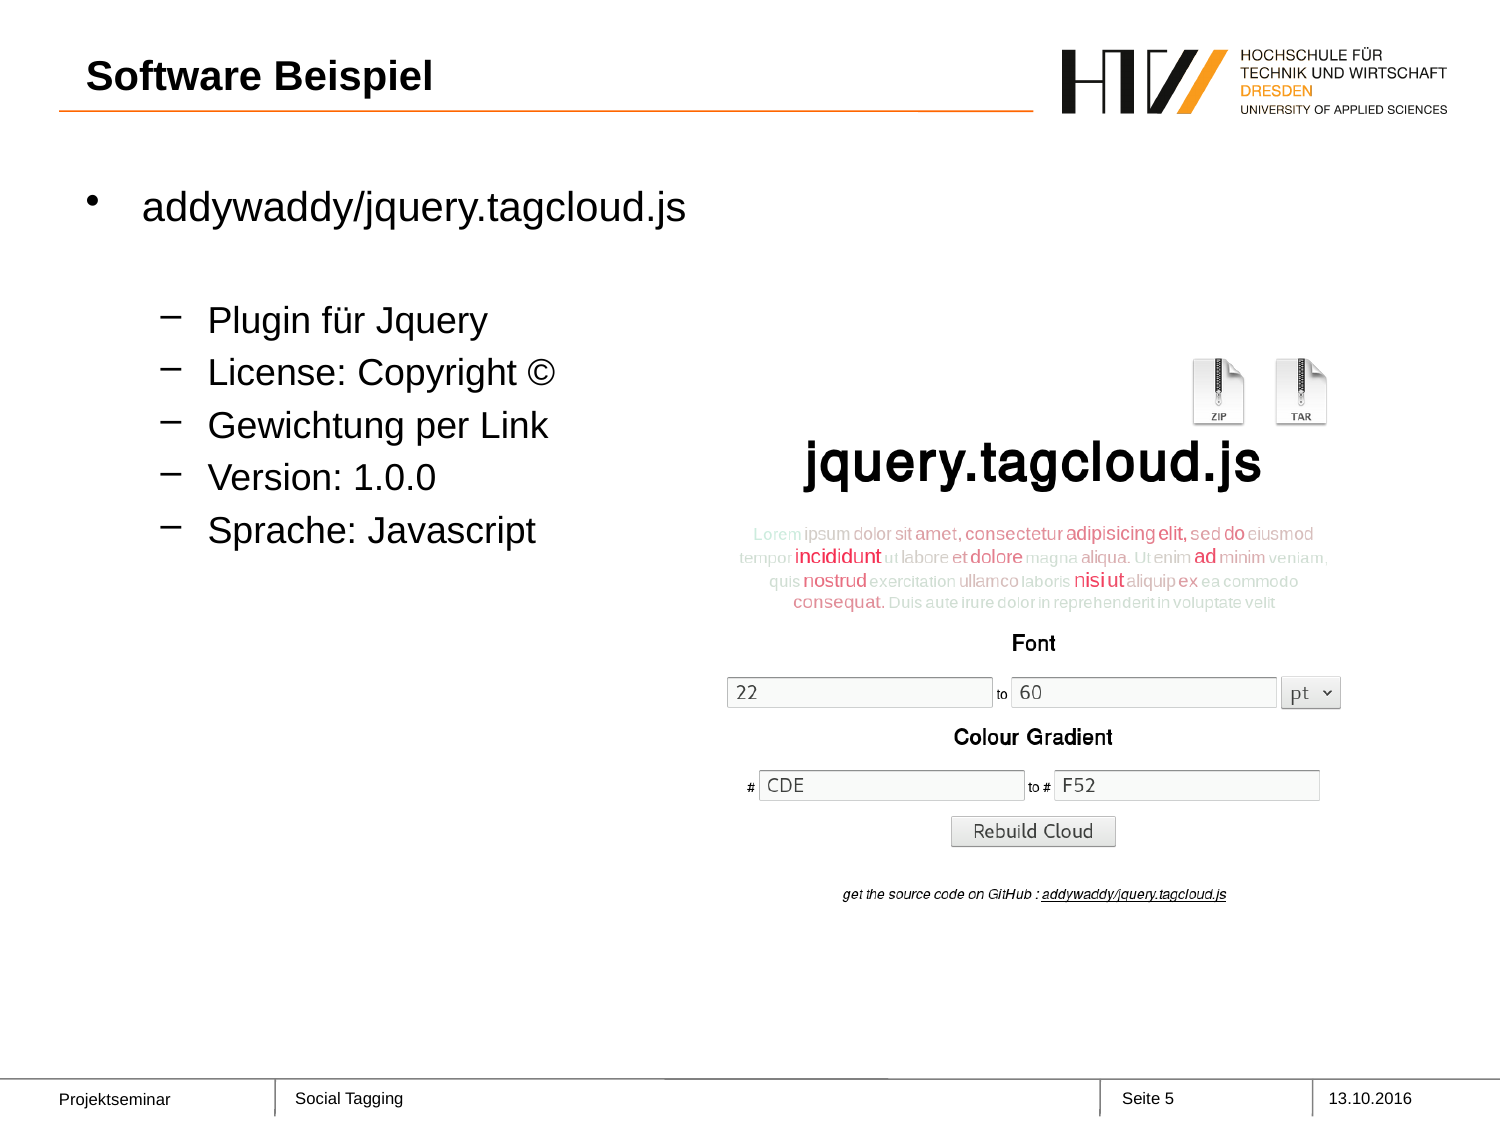

Software Beispiel
# addywaddy/jquery.tagcloud.js
Plugin für Jquery
License: Copyright ©
Gewichtung per Link
Version: 1.0.0
Sprache: Javascript